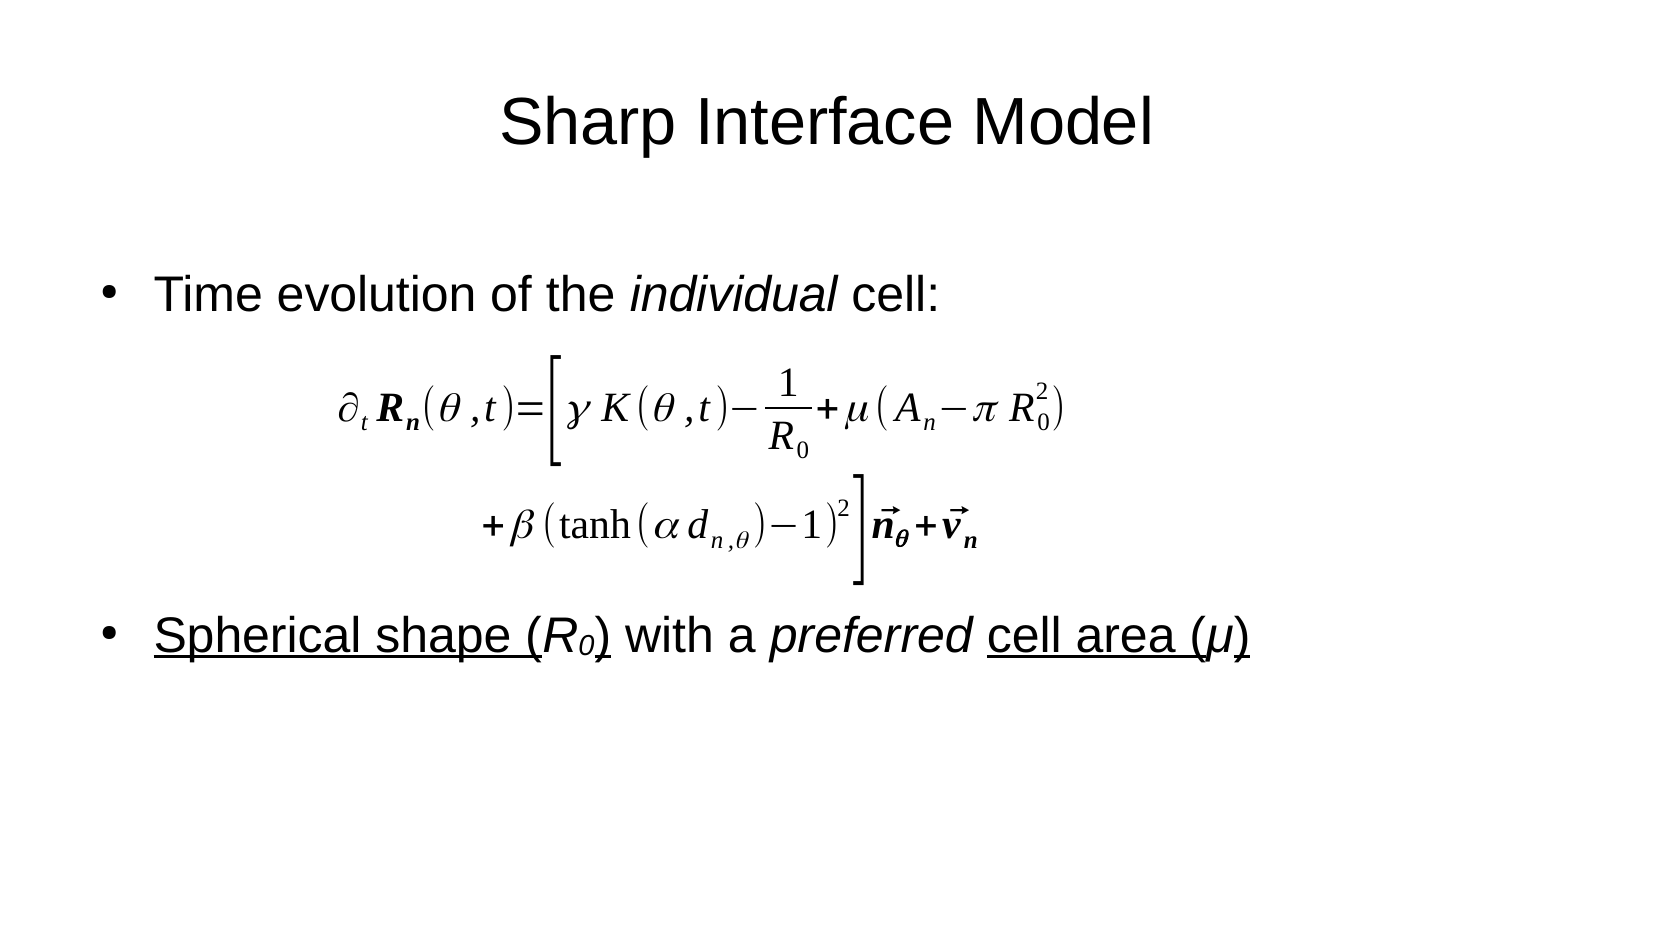

Sharp Interface Model
# Time evolution of the individual cell:
Spherical shape (R0) with a preferred cell area (μ)